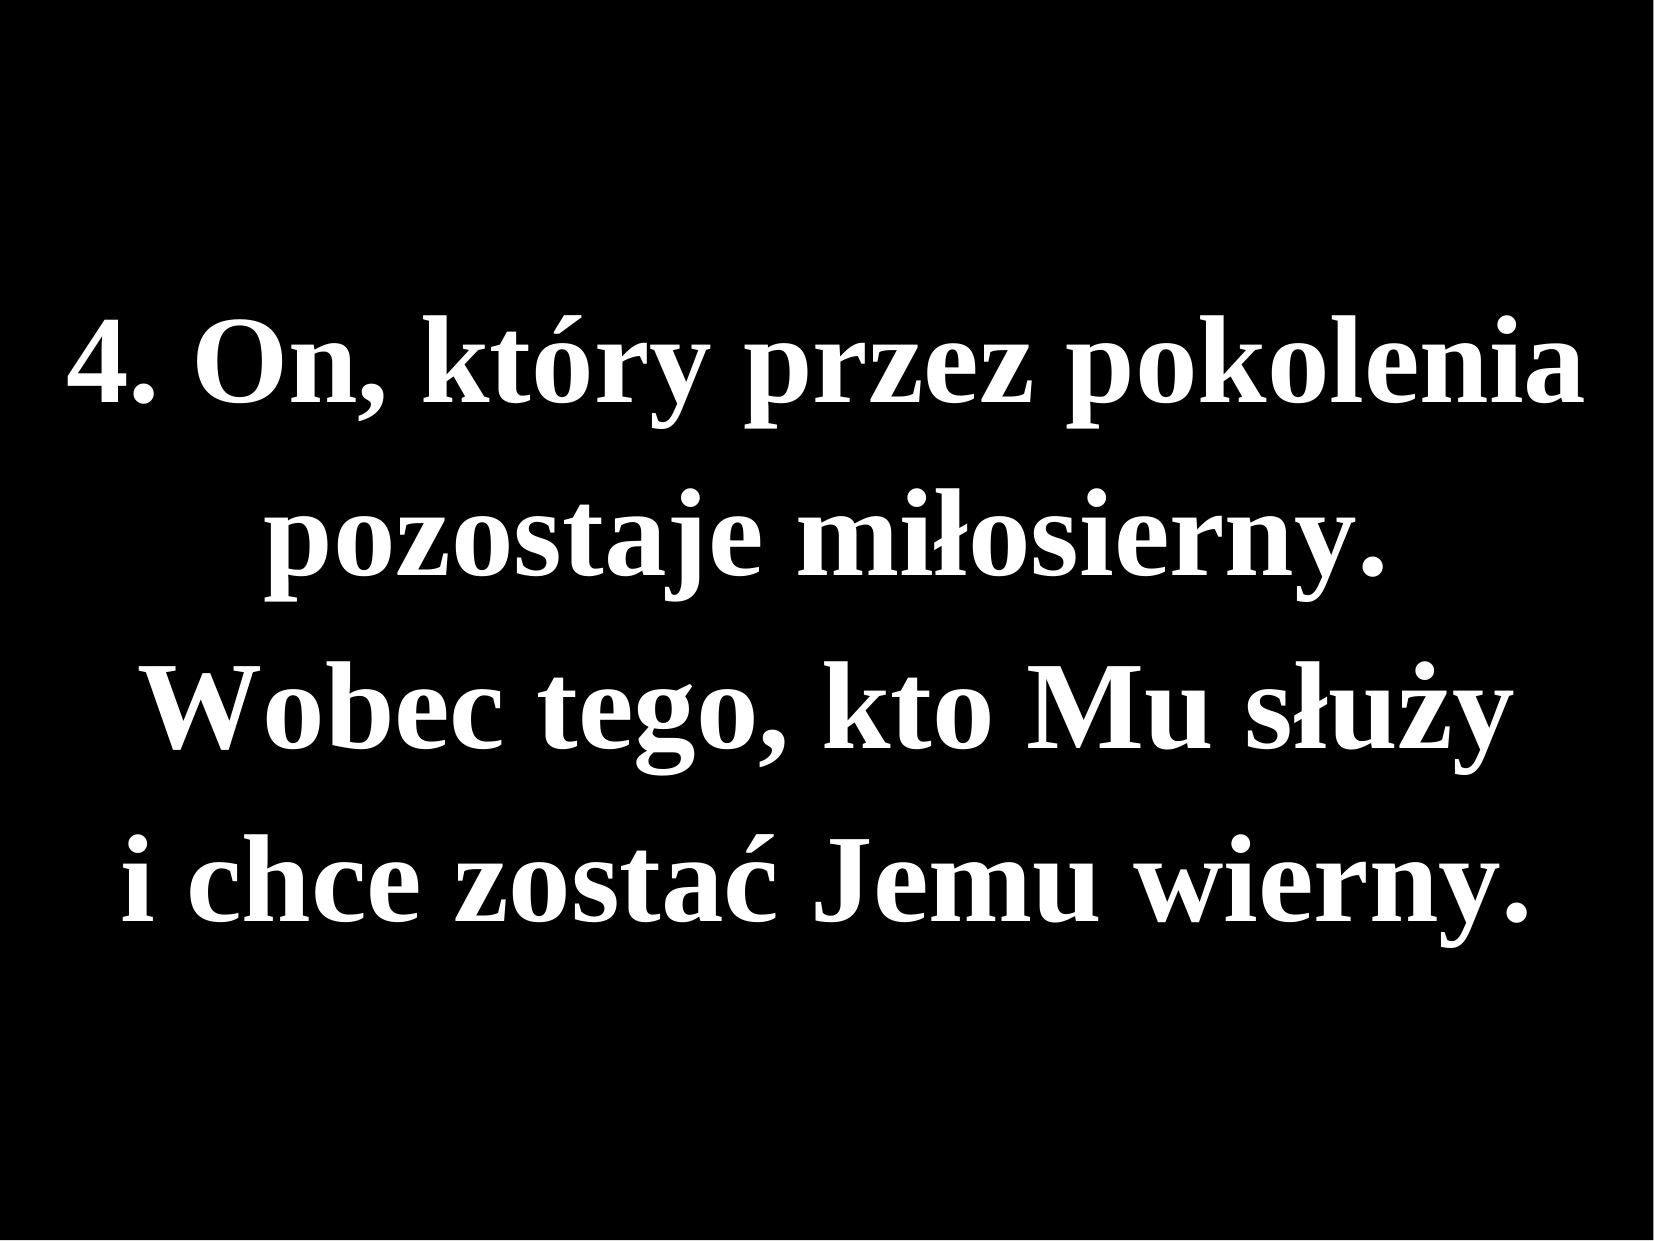

# 4. On, który przez pokolenia ppp pozostaje miłosierny. ppp Wobec tego, kto Mu służy ppp i chce zostać Jemu wierny.